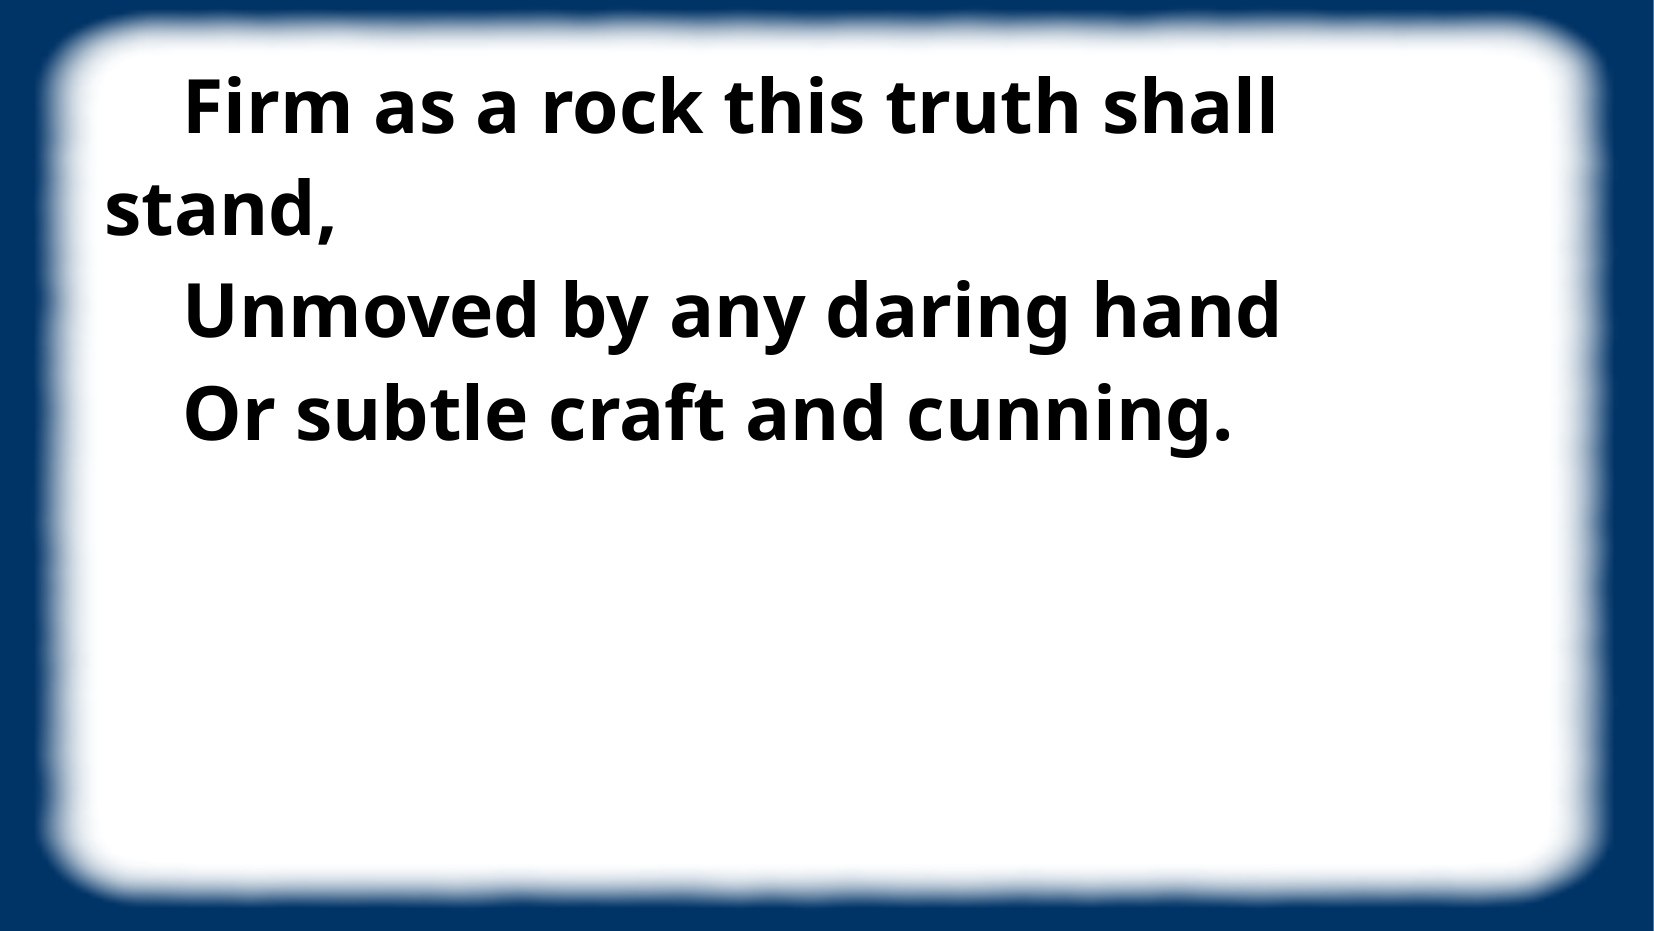

Firm as a rock this truth shall stand,
 Unmoved by any daring hand
 Or subtle craft and cunning.